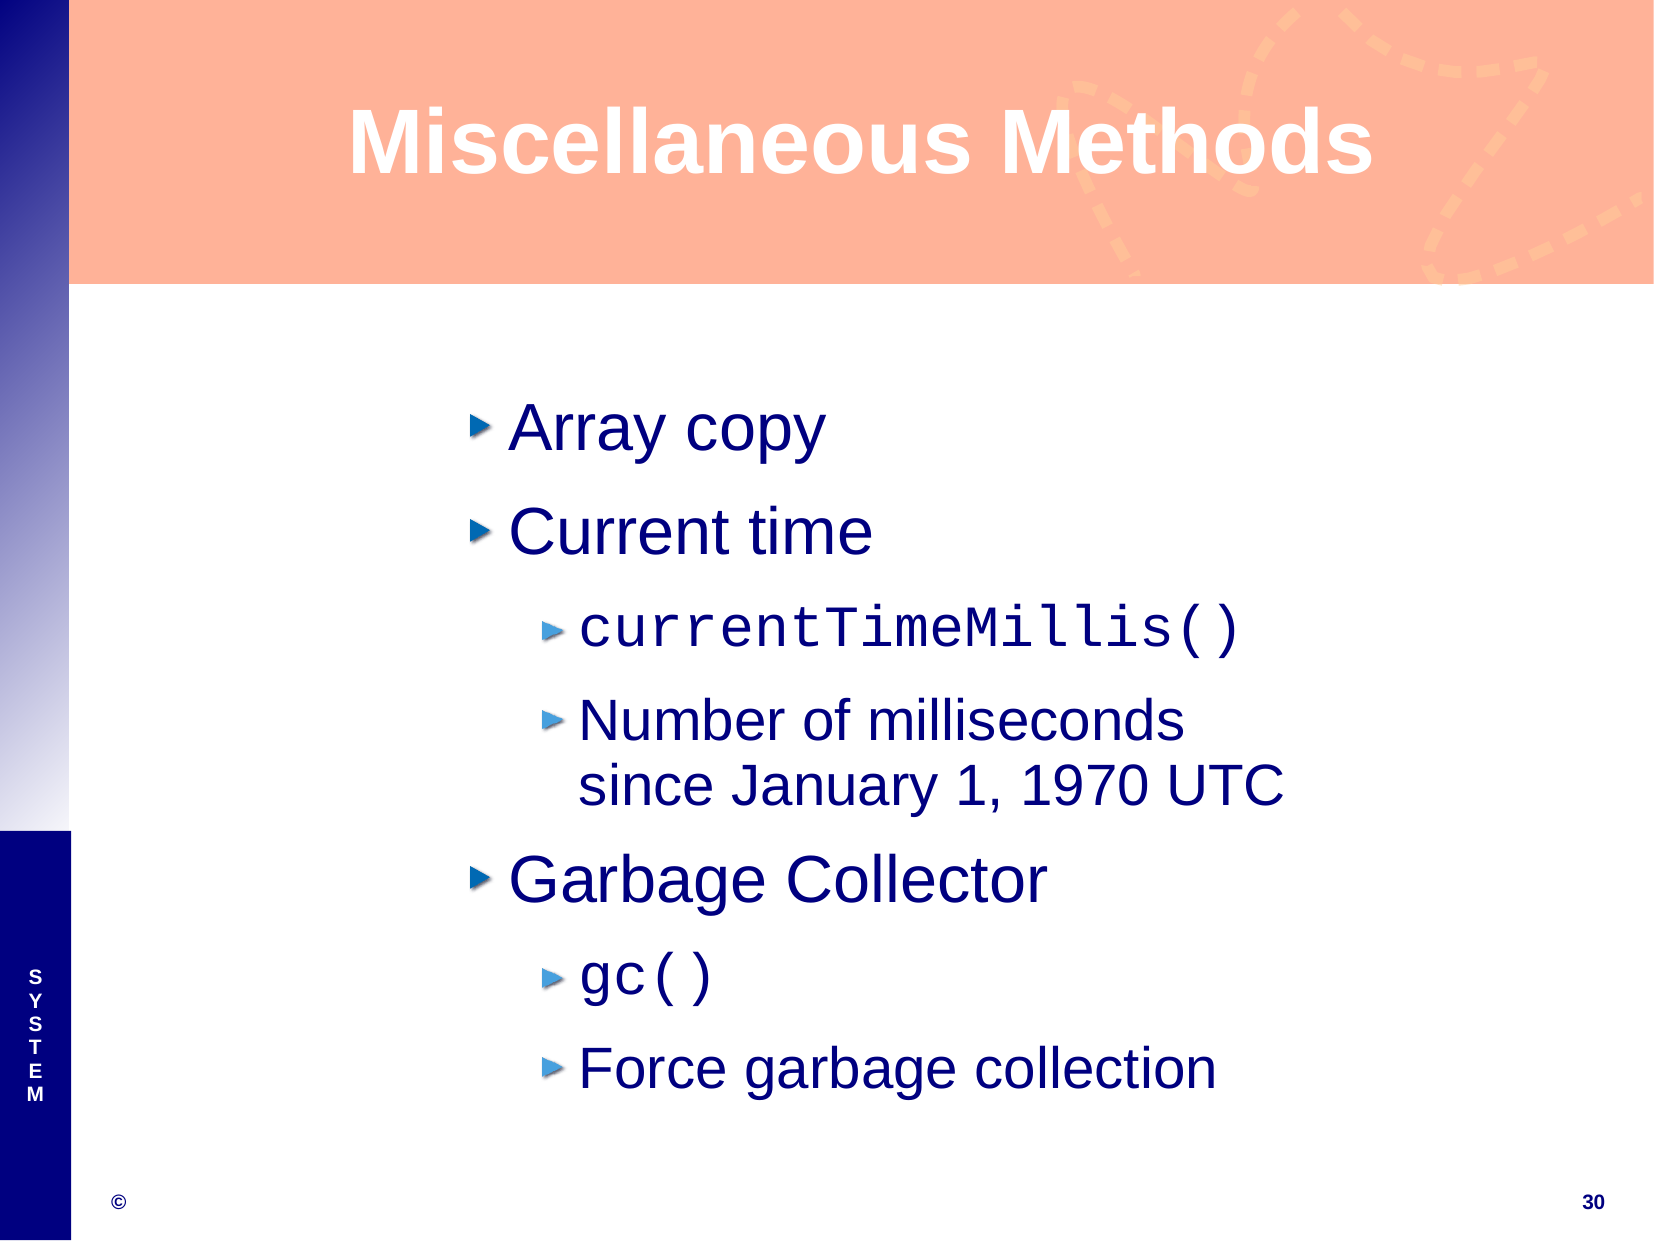

Miscellaneous Methods
# Array copy
Current time
currentTimeMillis()
Number of milliseconds
since January 1, 1970 UTC
Garbage Collector
gc()
Force garbage collection
S
Y
S
T
E
M